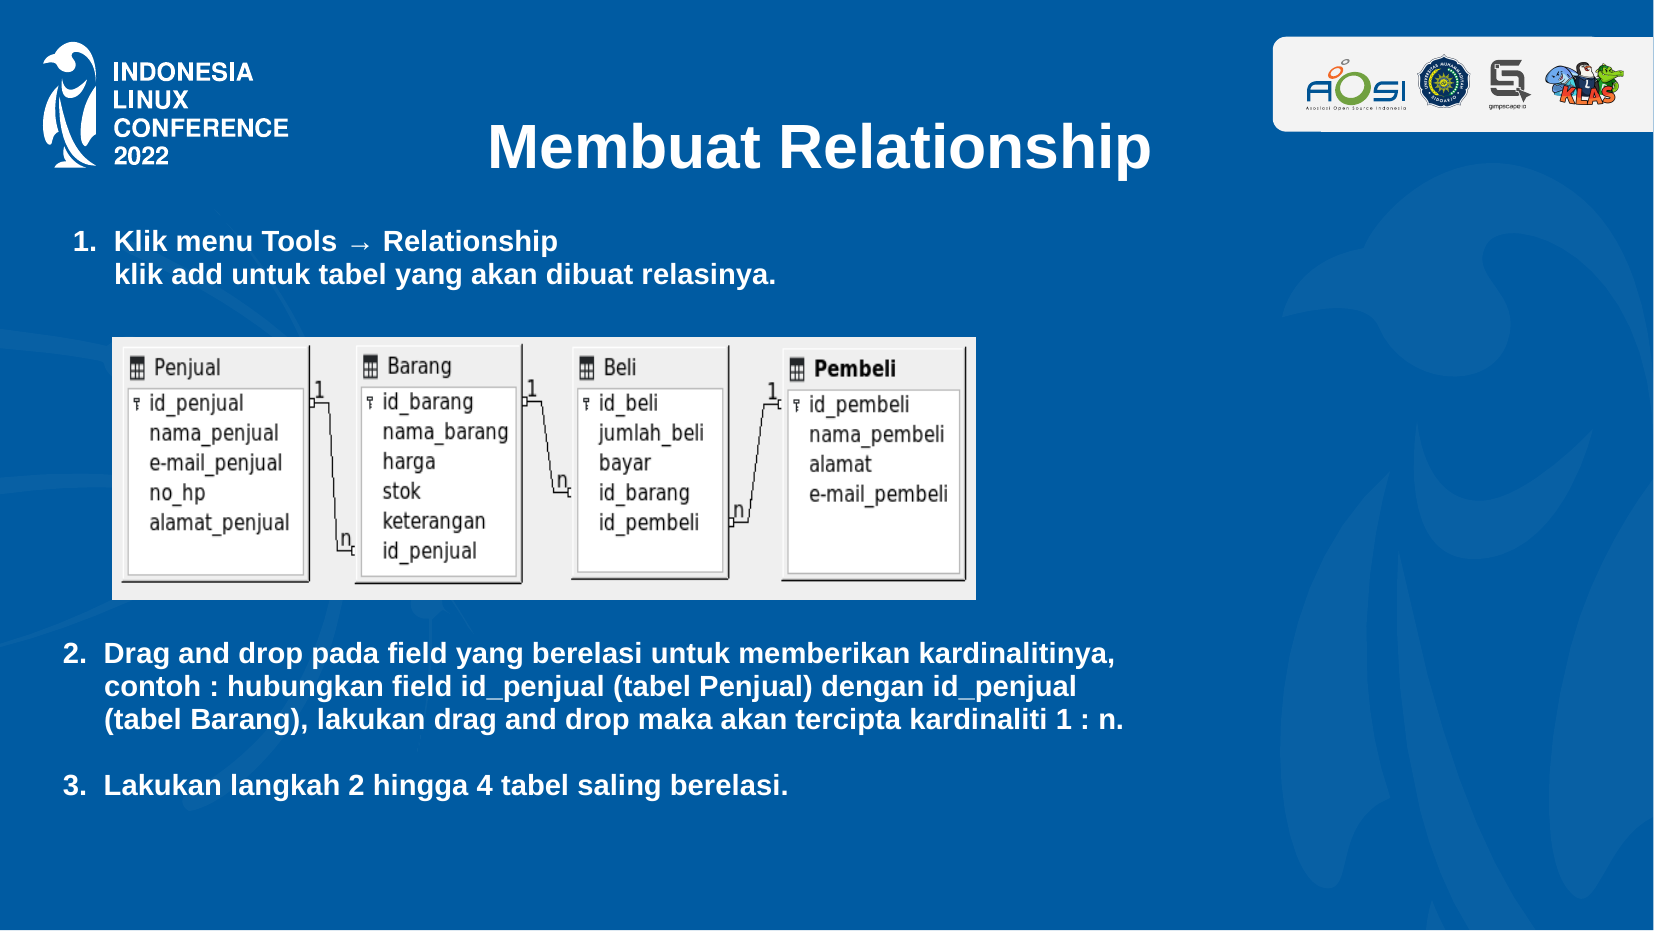

# Membuat Relationship
1. Klik menu Tools → Relationship
 klik add untuk tabel yang akan dibuat relasinya.
2. Drag and drop pada field yang berelasi untuk memberikan kardinalitinya, contoh : hubungkan field id_penjual (tabel Penjual) dengan id_penjual (tabel Barang), lakukan drag and drop maka akan tercipta kardinaliti 1 : n.
3. Lakukan langkah 2 hingga 4 tabel saling berelasi.